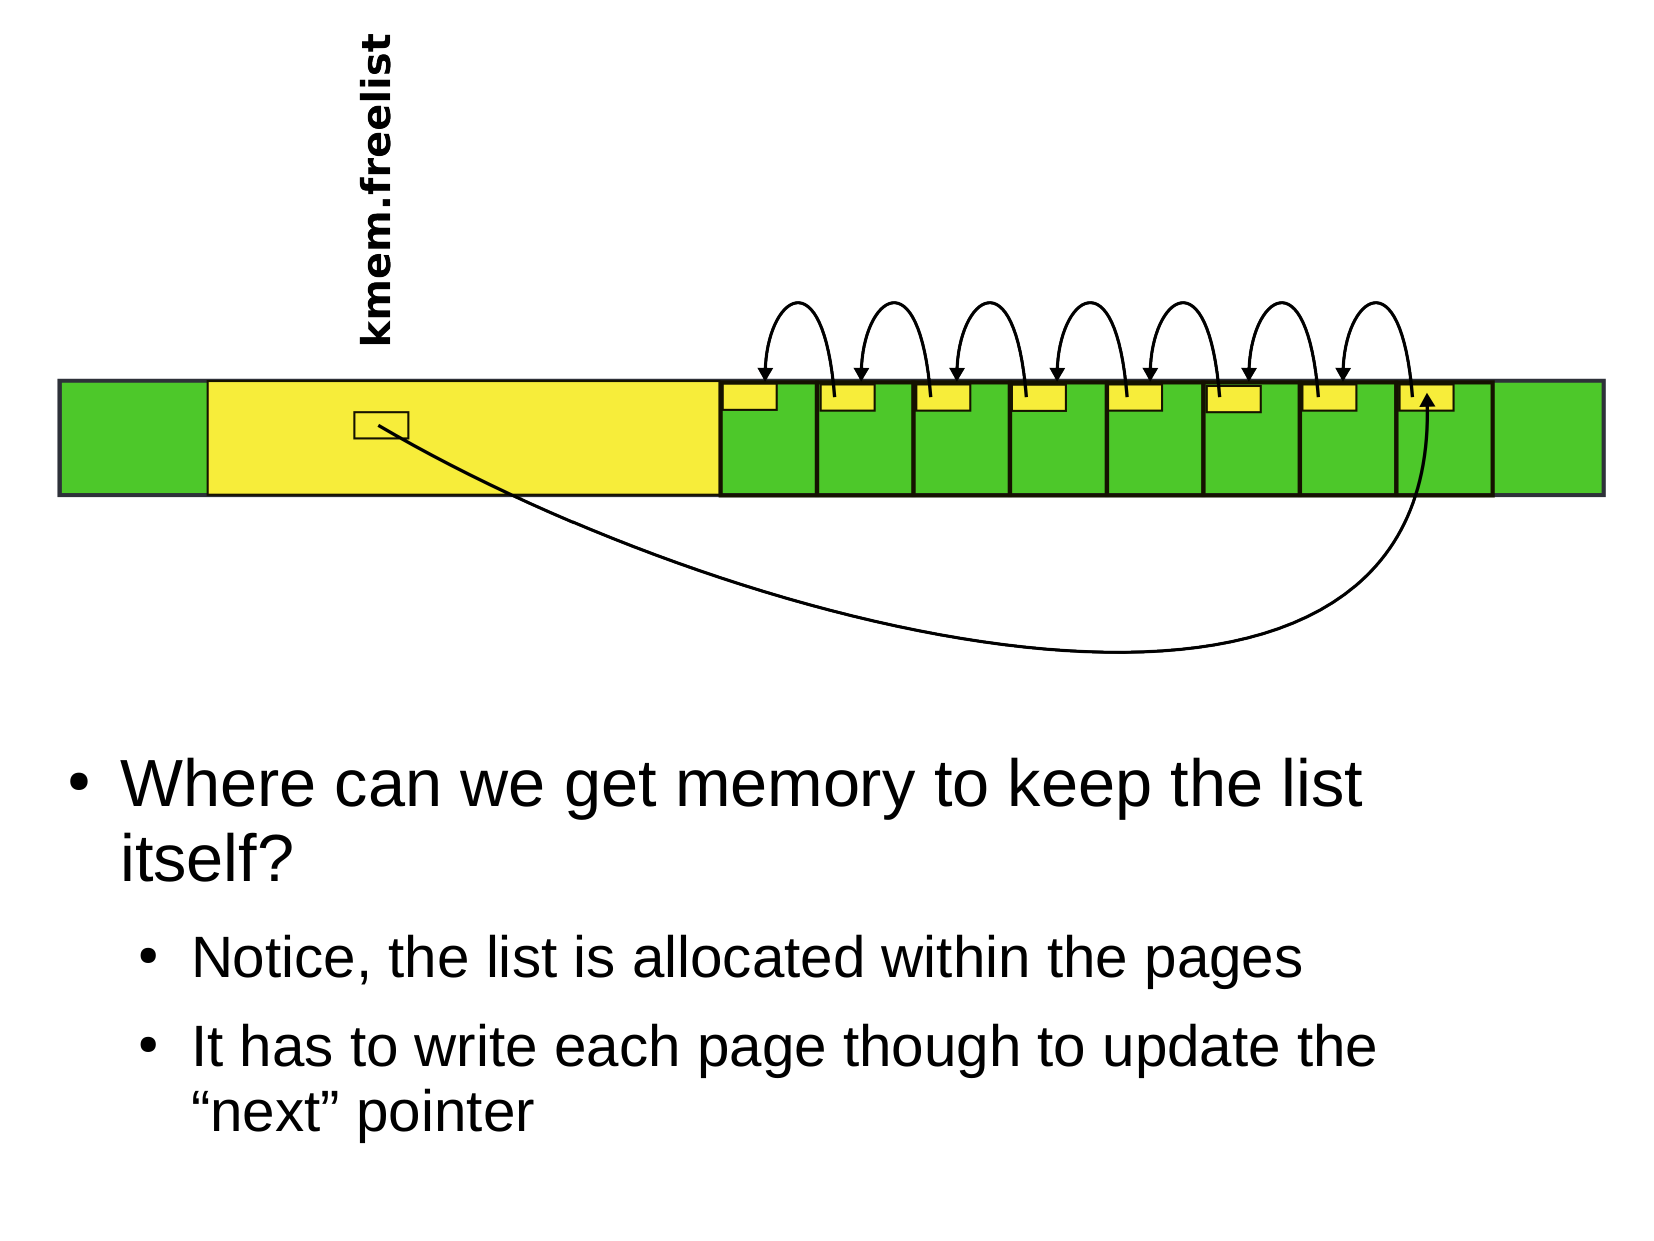

# Where can we get memory to keep the list itself?
Notice, the list is allocated within the pages
It has to write each page though to update the “next” pointer